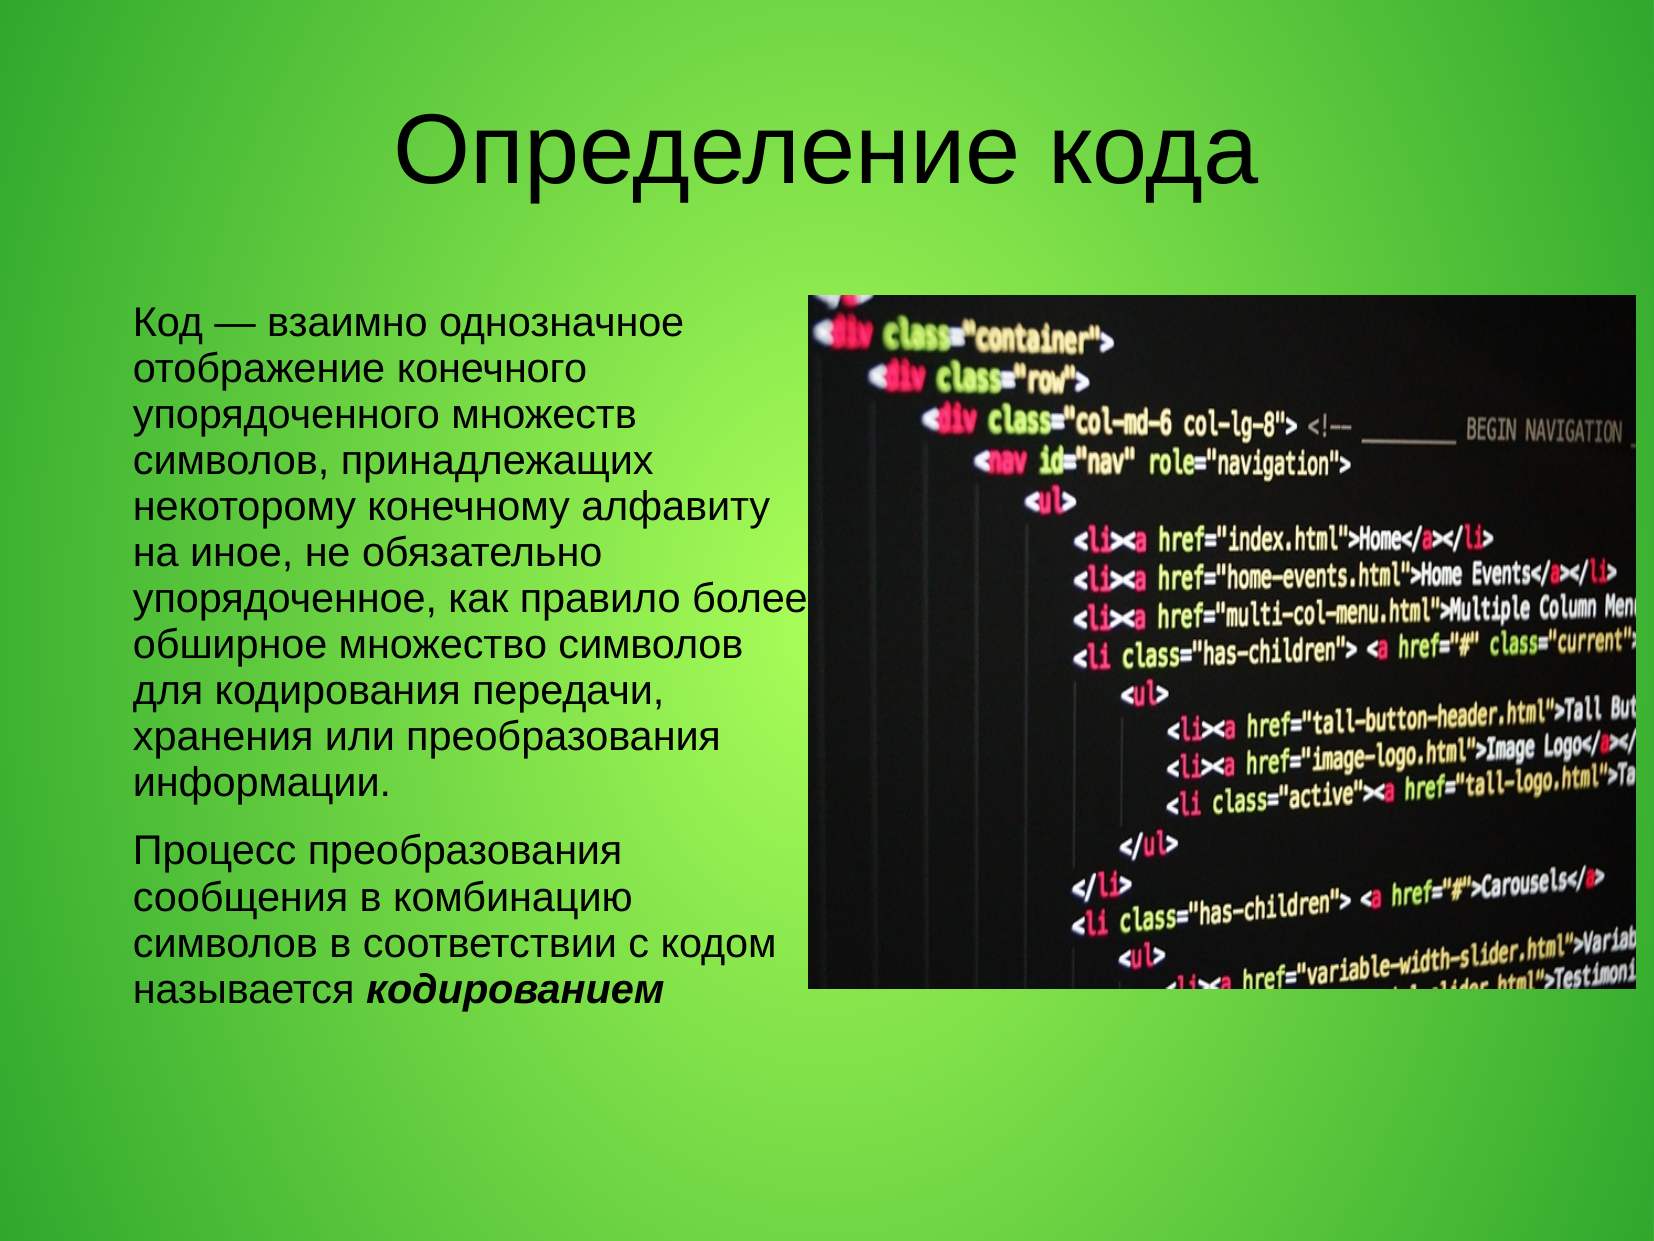

# Определение кода
Код — взаимно однозначное отображение конечного упорядоченного множеств символов, принадлежащих некоторому конечному алфавиту на иное, не обязательно упорядоченное, как правило более обширное множество символов для кодирования передачи, хранения или преобразования информации.
Процесс преобразования сообщения в комбинацию символов в соответствии с кодом называется кодированием